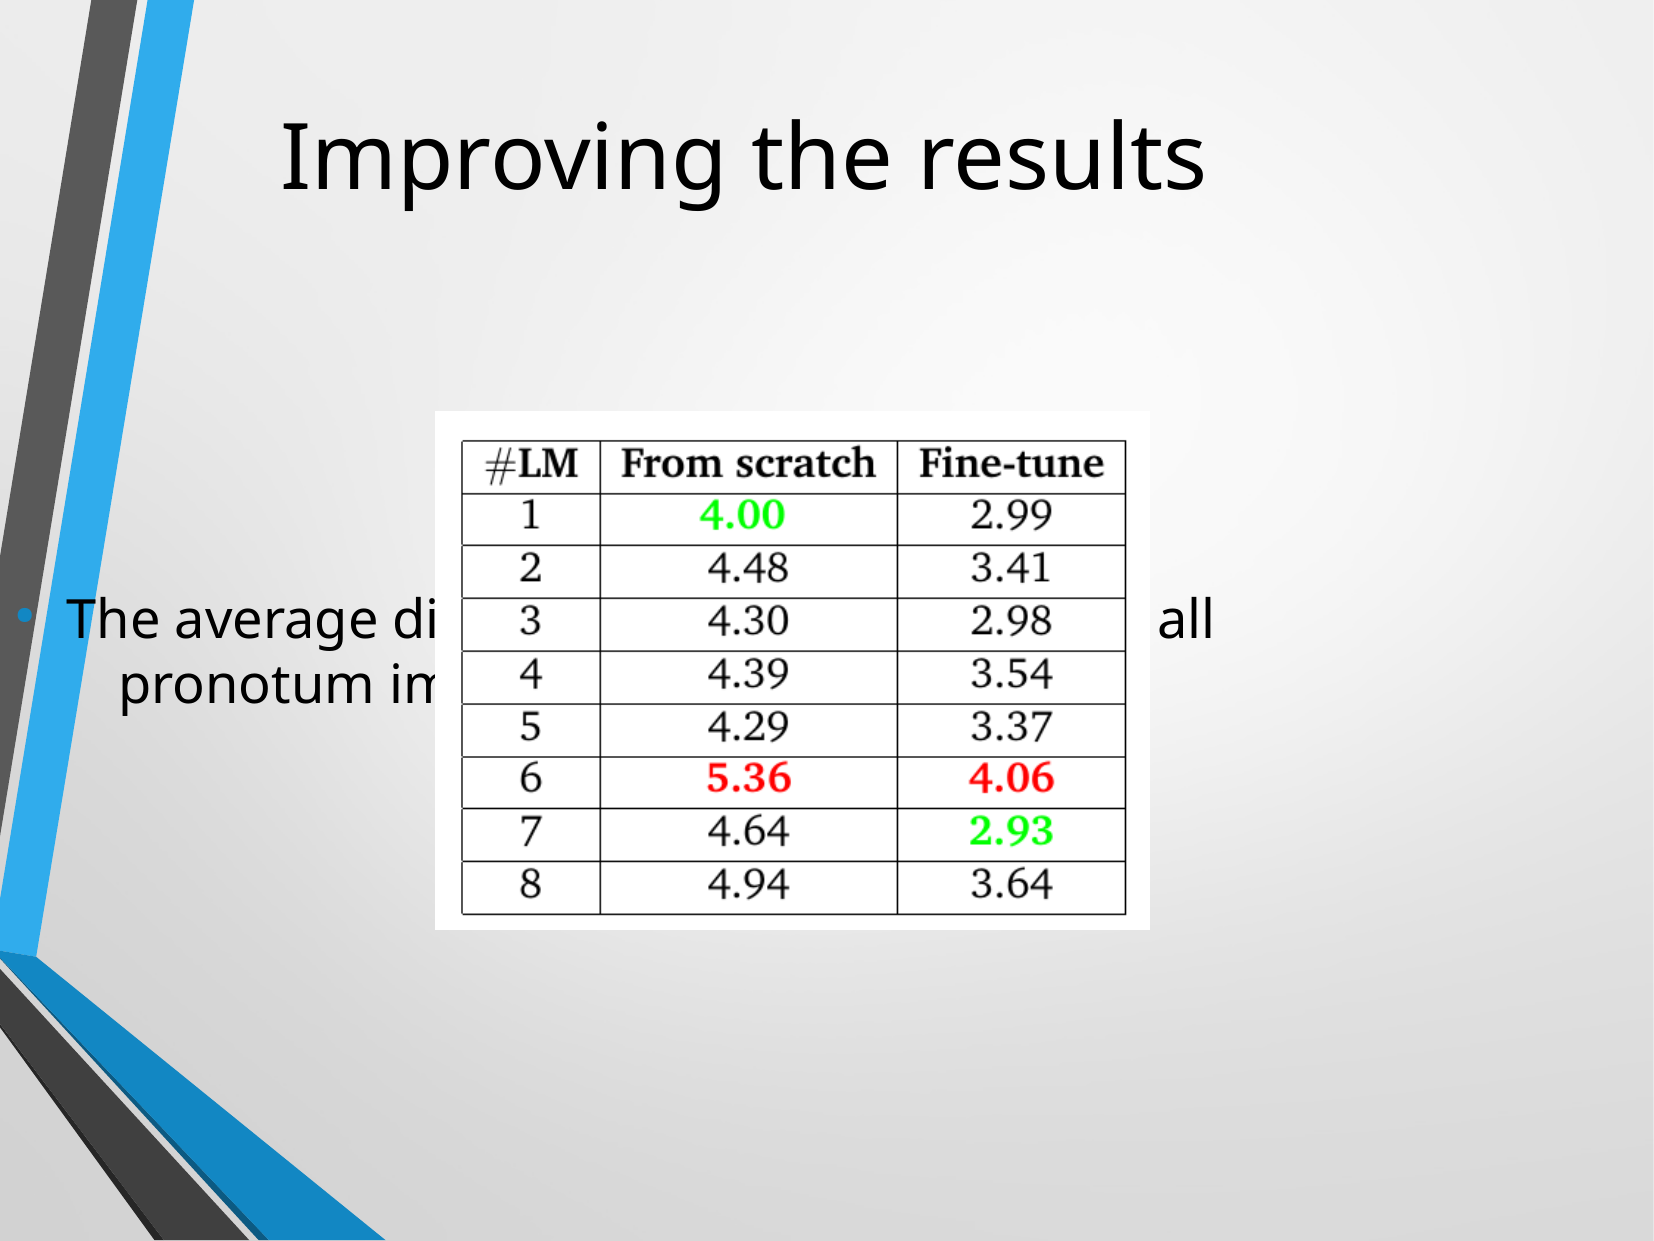

# Improving the results
The average distance of each landmark on all pronotum images